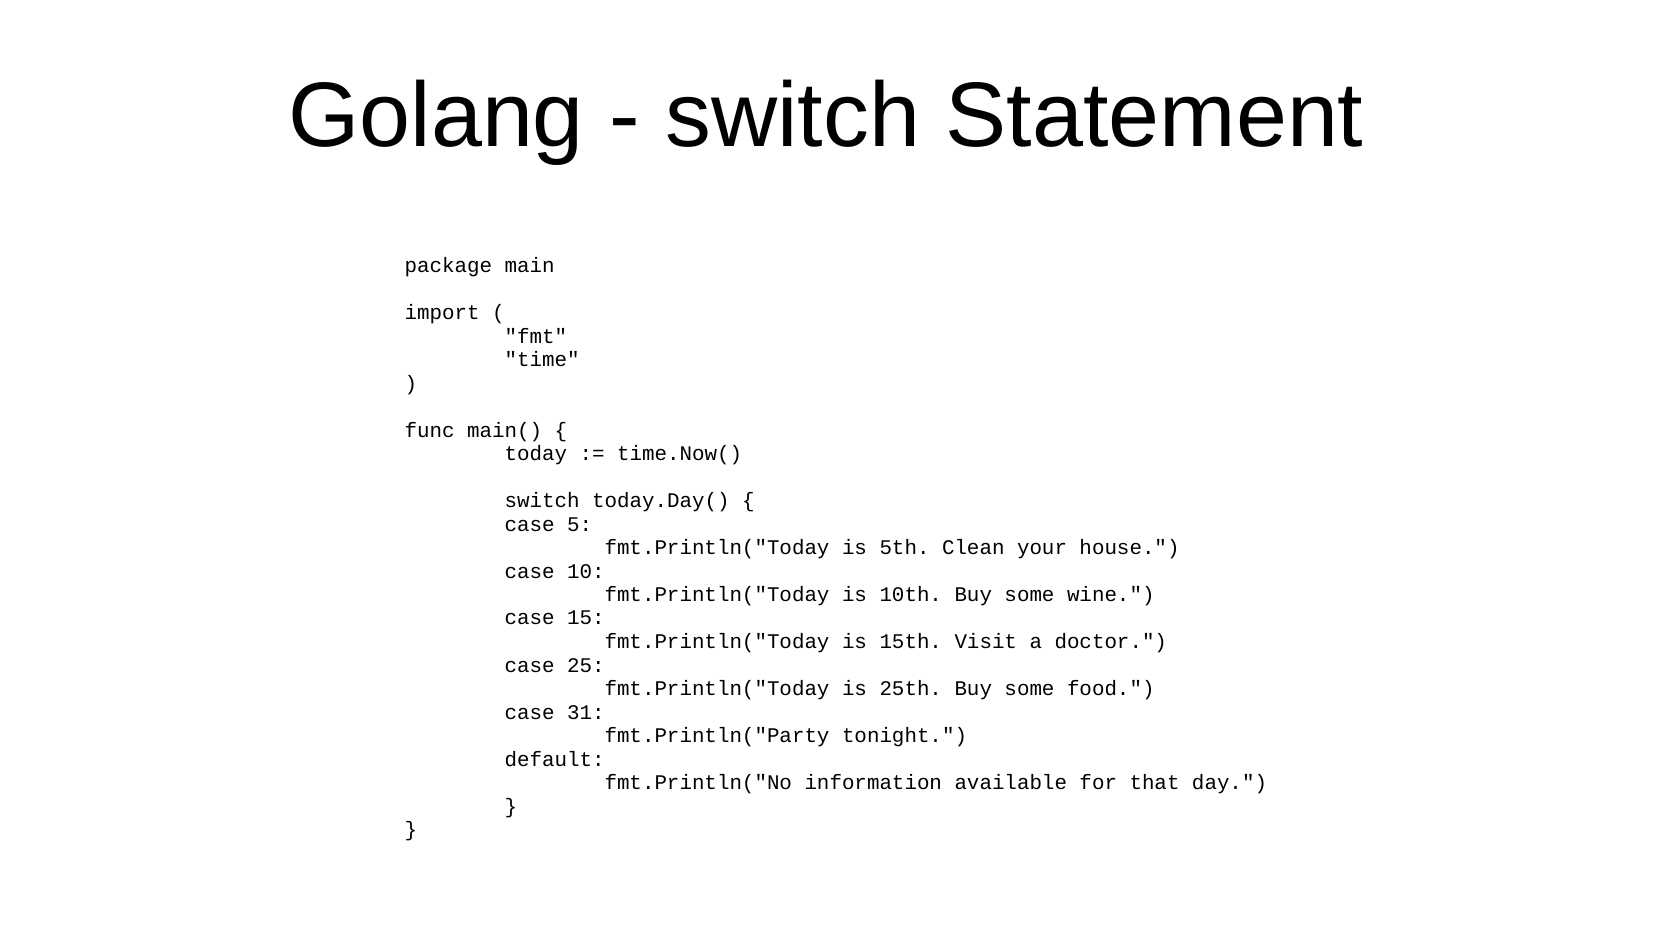

# Golang - switch Statement
package main
import (
 "fmt"
 "time"
)
func main() {
 today := time.Now()
 switch today.Day() {
 case 5:
 fmt.Println("Today is 5th. Clean your house.")
 case 10:
 fmt.Println("Today is 10th. Buy some wine.")
 case 15:
 fmt.Println("Today is 15th. Visit a doctor.")
 case 25:
 fmt.Println("Today is 25th. Buy some food.")
 case 31:
 fmt.Println("Party tonight.")
 default:
 fmt.Println("No information available for that day.")
 }
}